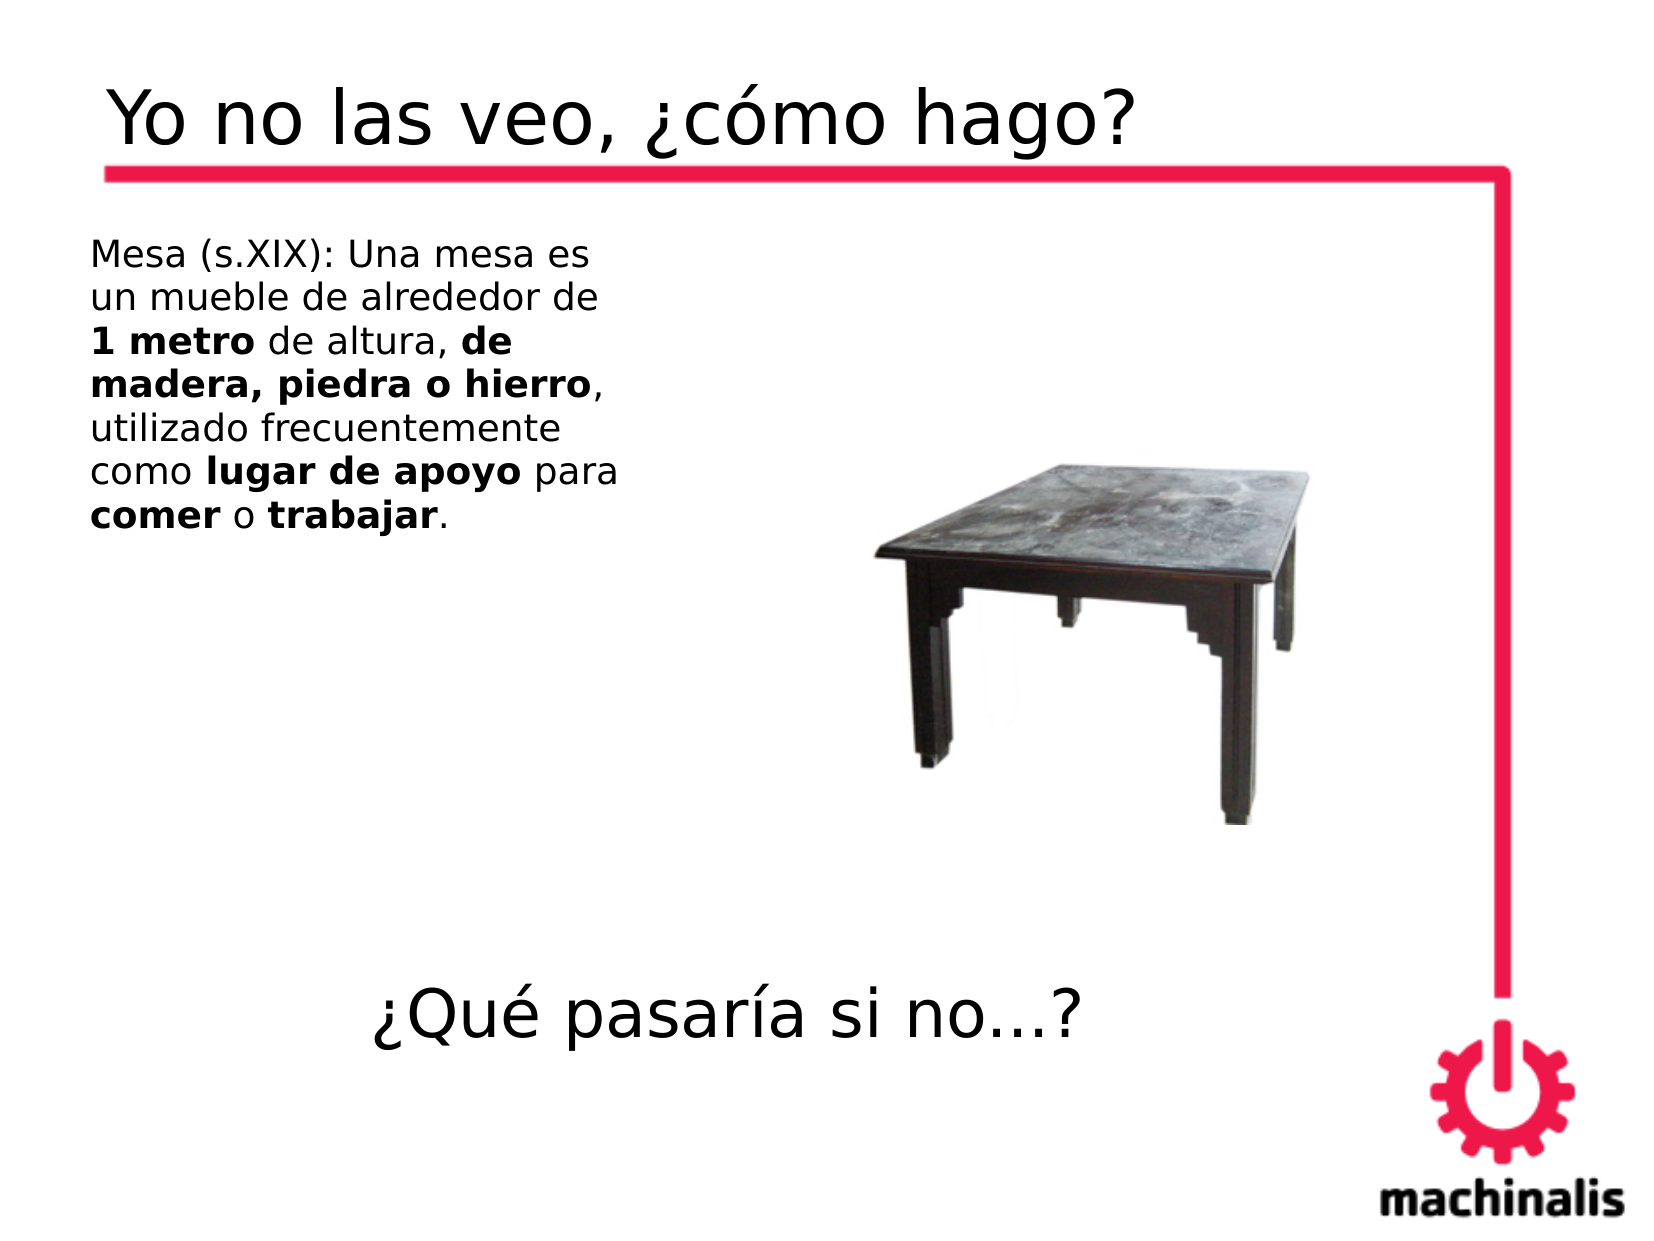

# Yo no las veo, ¿cómo hago?
Mesa (s.XIX): Una mesa es un mueble de alrededor de 1 metro de altura, de madera, piedra o hierro, utilizado frecuentemente como lugar de apoyo para comer o trabajar.
¿Qué pasaría si no...?